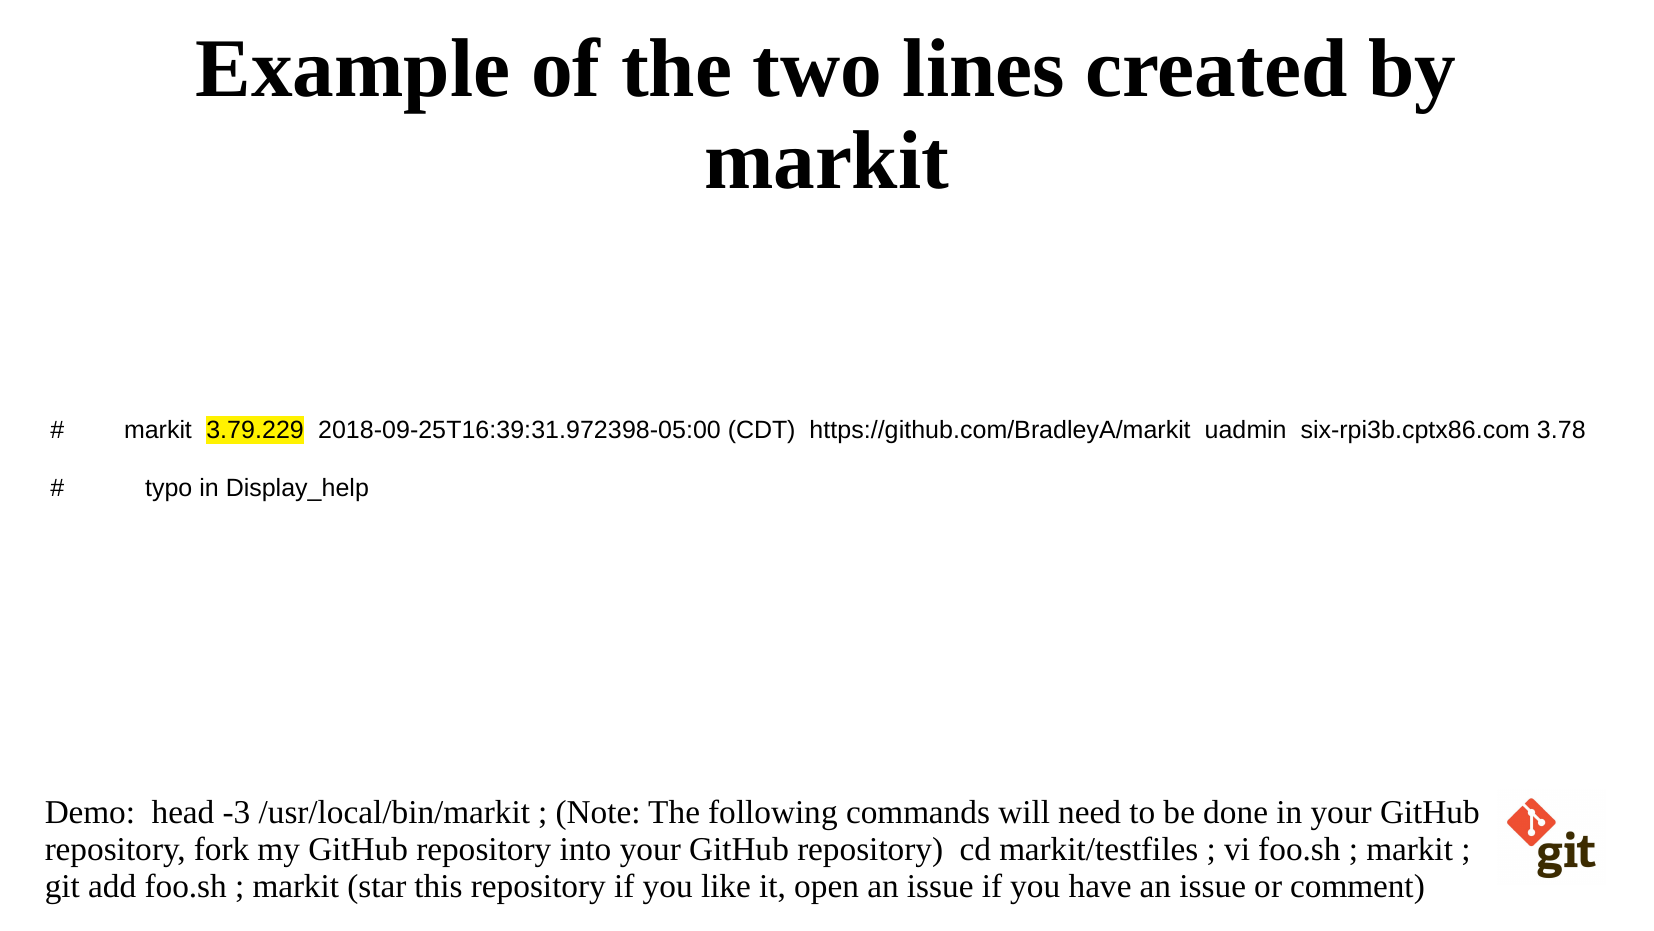

# Example of the two lines created by markit
#	markit 3.79.229 2018-09-25T16:39:31.972398-05:00 (CDT) https://github.com/BradleyA/markit uadmin six-rpi3b.cptx86.com 3.78
#	 typo in Display_help
Demo: head -3 /usr/local/bin/markit ; (Note: The following commands will need to be done in your GitHub repository, fork my GitHub repository into your GitHub repository) cd markit/testfiles ; vi foo.sh ; markit ; git add foo.sh ; markit (star this repository if you like it, open an issue if you have an issue or comment)